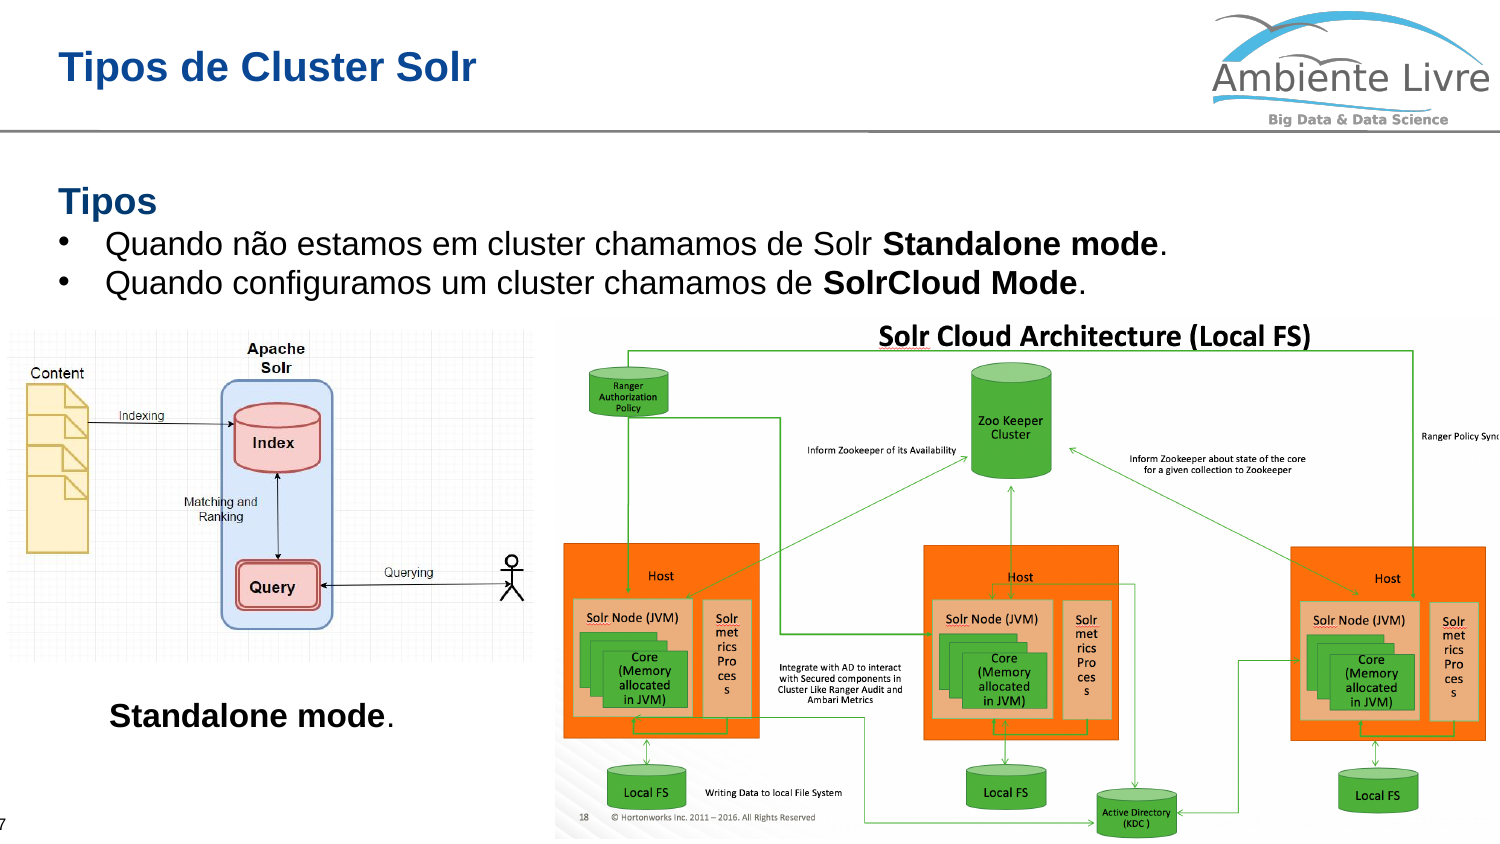

# Tipos de Cluster Solr
Tipos
Quando não estamos em cluster chamamos de Solr Standalone mode.
Quando configuramos um cluster chamamos de SolrCloud Mode.
Standalone mode.